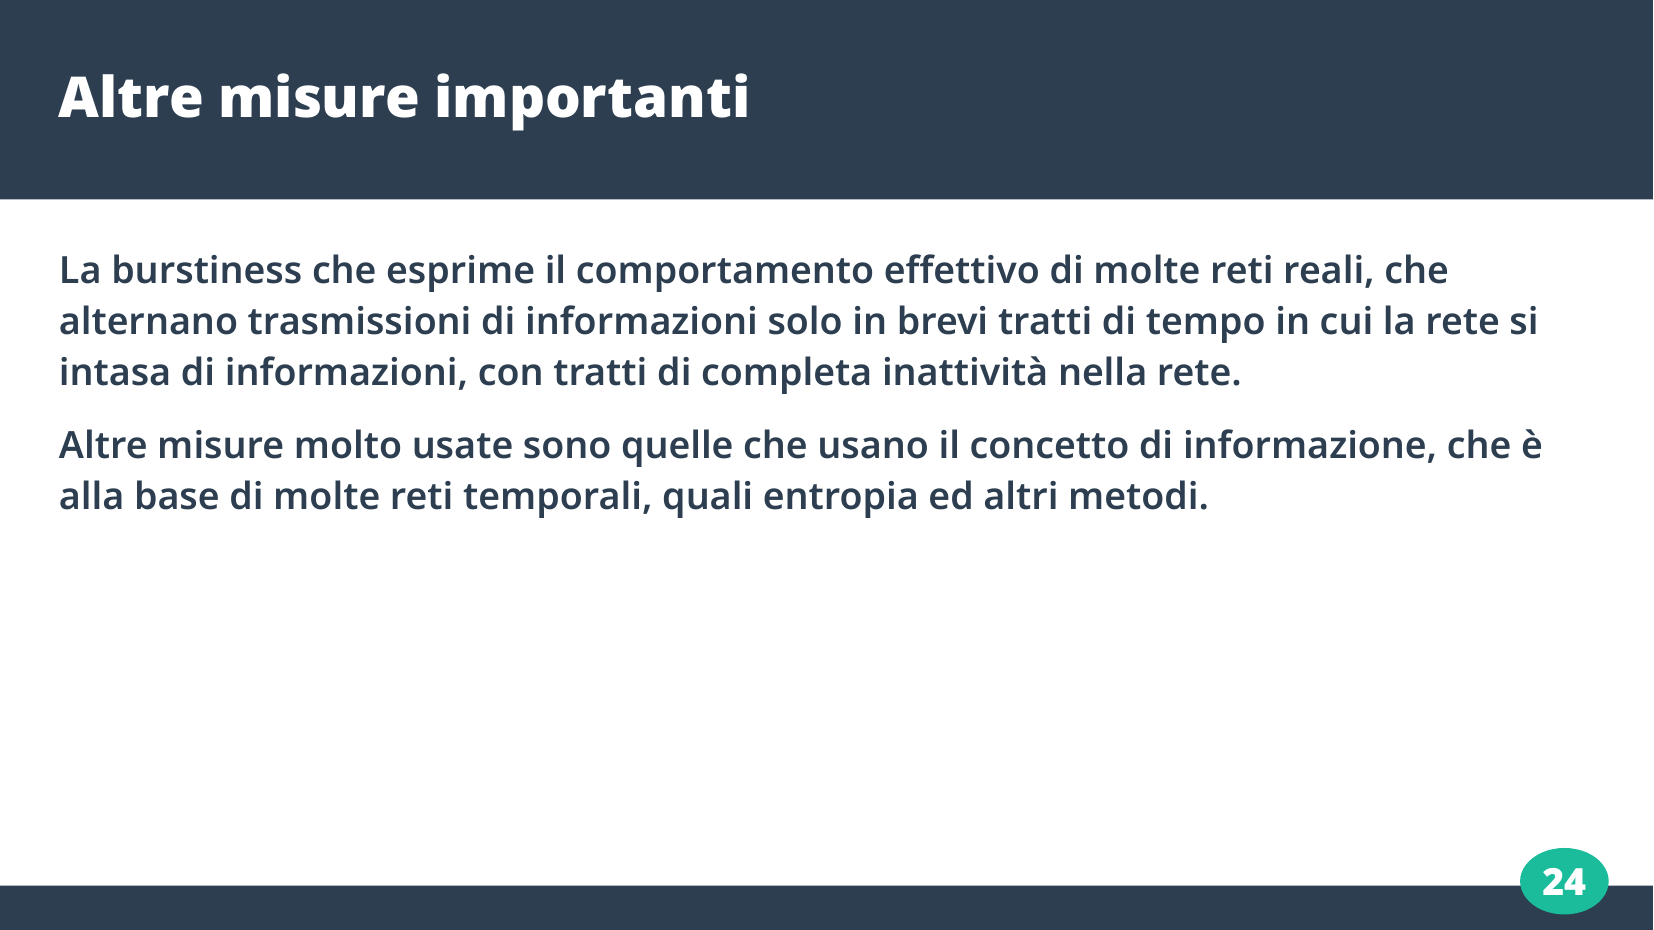

# Altre misure importanti
La burstiness che esprime il comportamento effettivo di molte reti reali, che alternano trasmissioni di informazioni solo in brevi tratti di tempo in cui la rete si intasa di informazioni, con tratti di completa inattività nella rete.
Altre misure molto usate sono quelle che usano il concetto di informazione, che è alla base di molte reti temporali, quali entropia ed altri metodi.
24